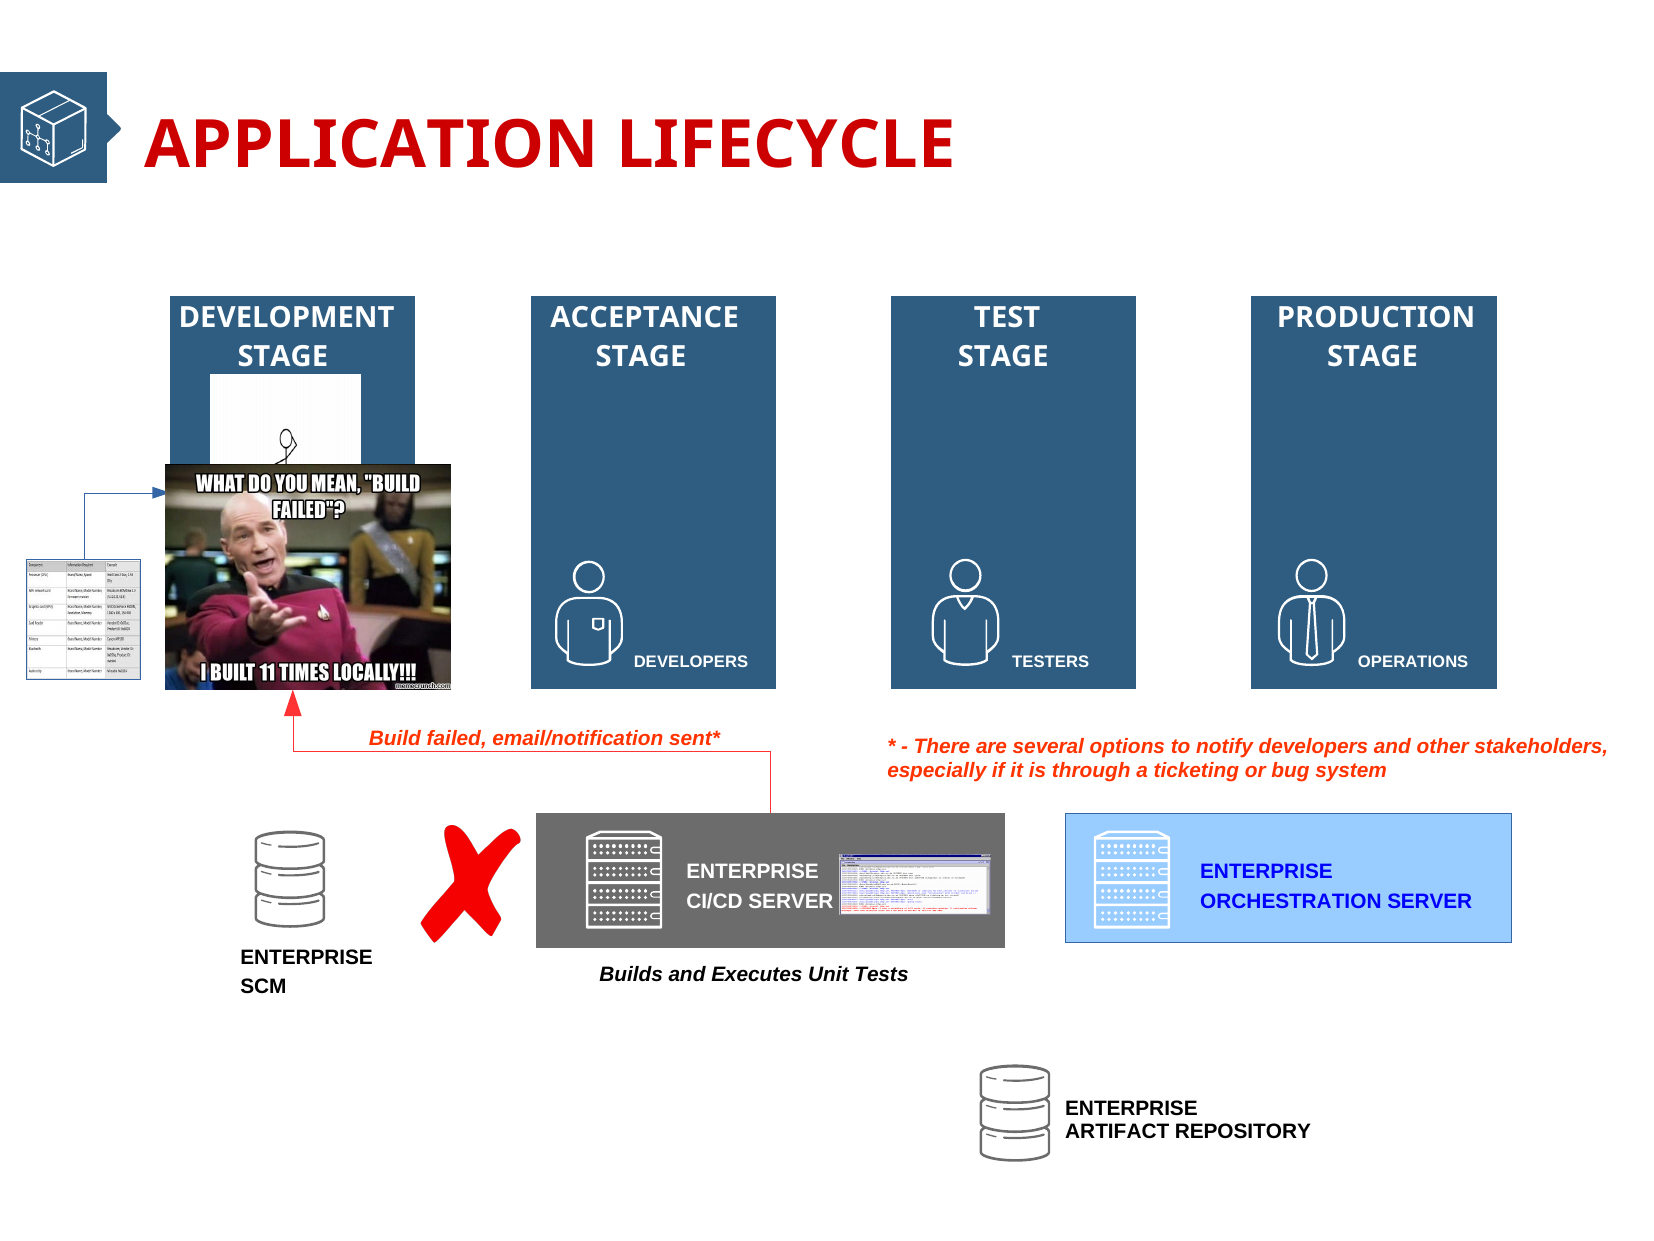

APPLICATION LIFECYCLE
DEVELOPMENT
STAGE
ACCEPTANCE
STAGE
TEST
STAGE
PRODUCTION
STAGE
DEVELOPERS
DEVELOPERS
TESTERS
OPERATIONS
Build failed, email/notification sent*
* - There are several options to notify developers and other stakeholders,
especially if it is through a ticketing or bug system
ENTERPRISE
CI/CD SERVER
ENTERPRISE
ORCHESTRATION SERVER
ENTERPRISE
SCM
Builds and Executes Unit Tests
ENTERPRISE
ARTIFACT REPOSITORY